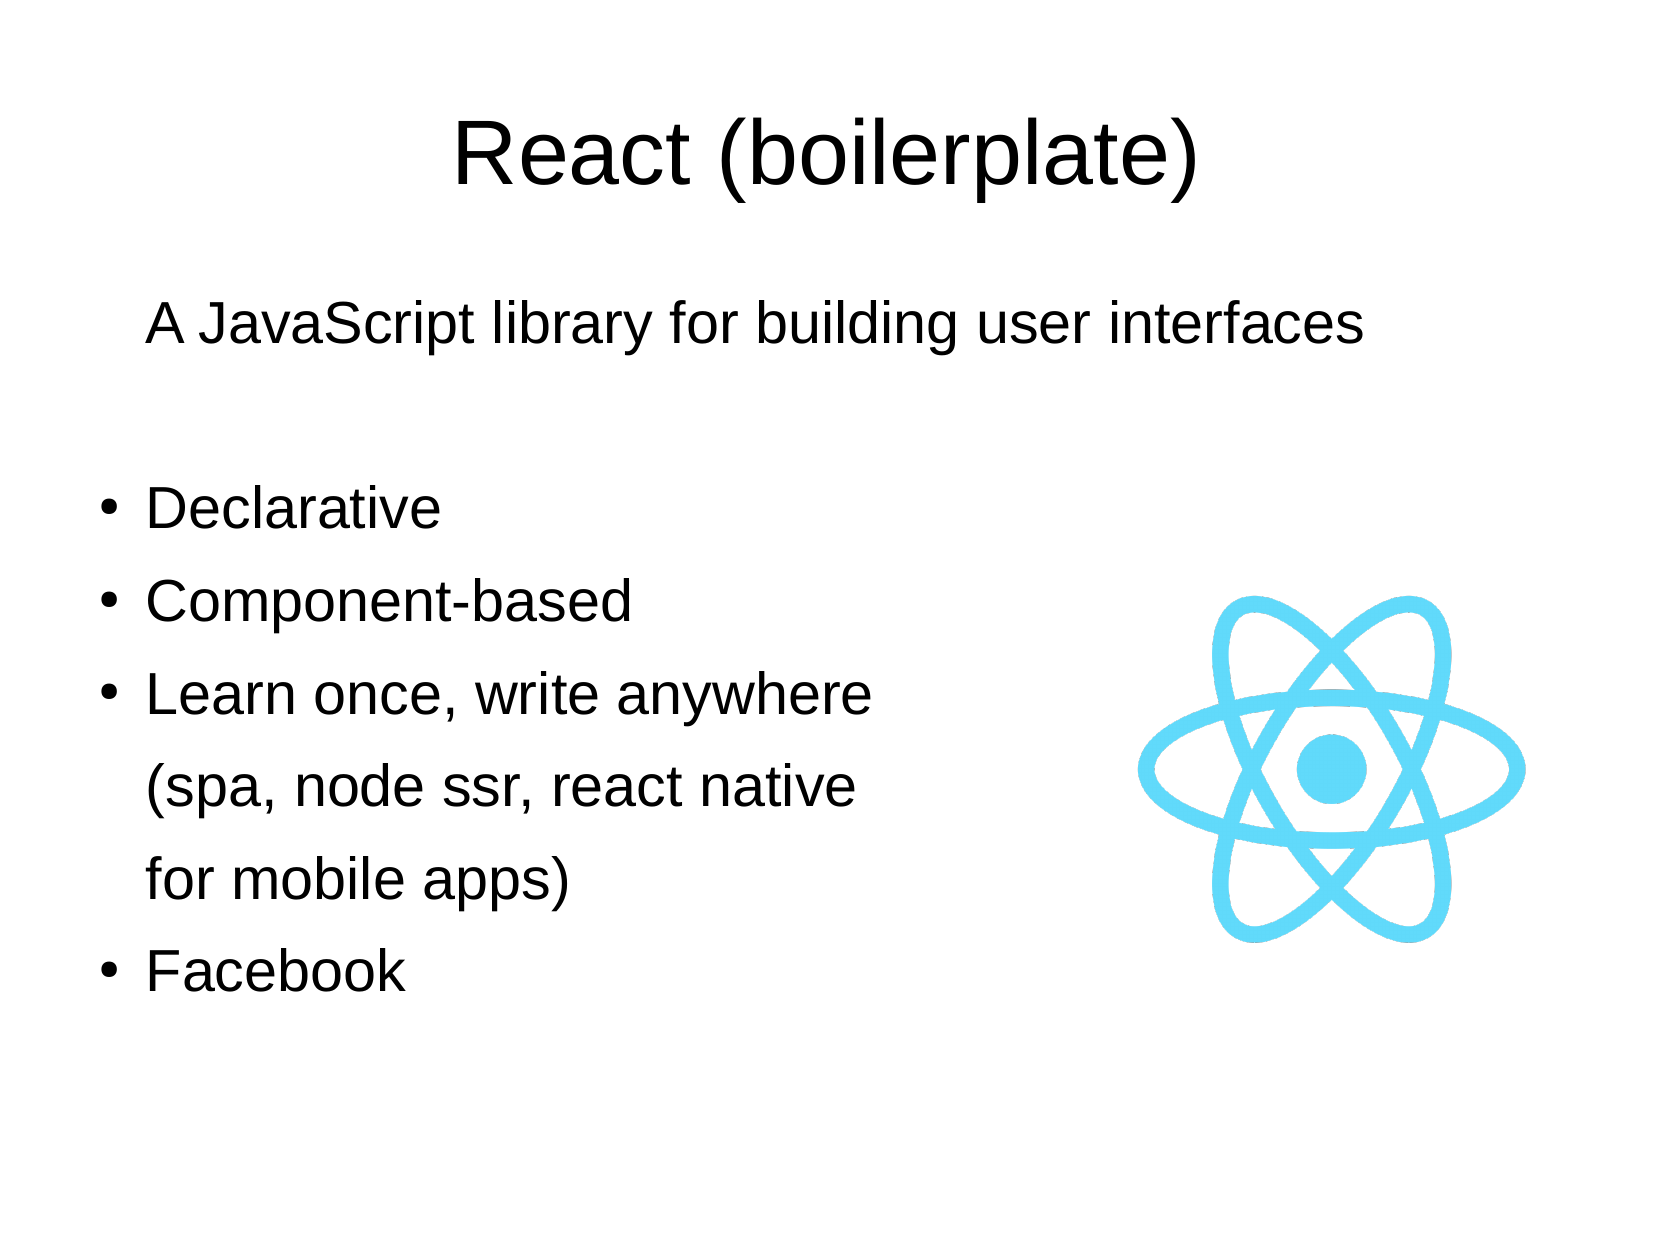

# React (boilerplate)
A JavaScript library for building user interfaces
Declarative
Component-based
Learn once, write anywhere
(spa, node ssr, react native
for mobile apps)
Facebook